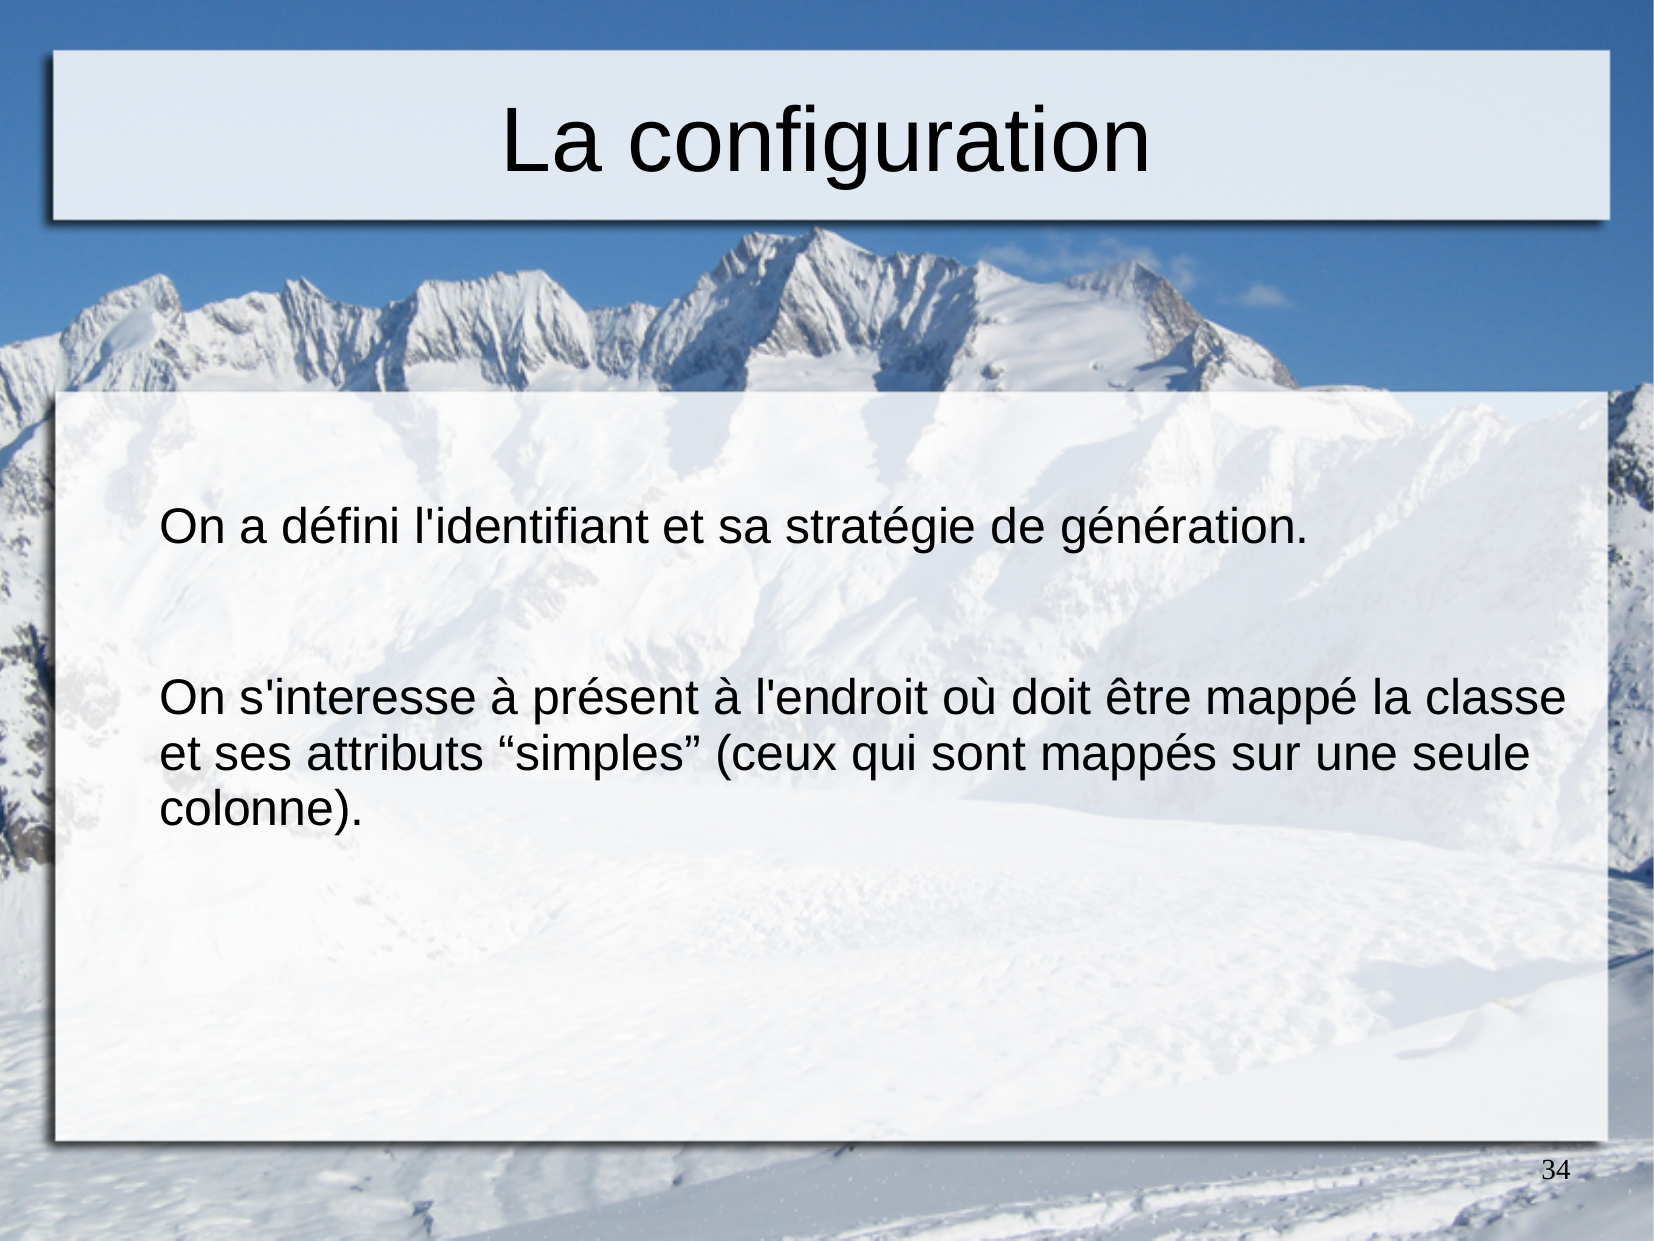

# La configuration
On a défini l'identifiant et sa stratégie de génération.
On s'interesse à présent à l'endroit où doit être mappé la classe et ses attributs “simples” (ceux qui sont mappés sur une seule colonne).
34